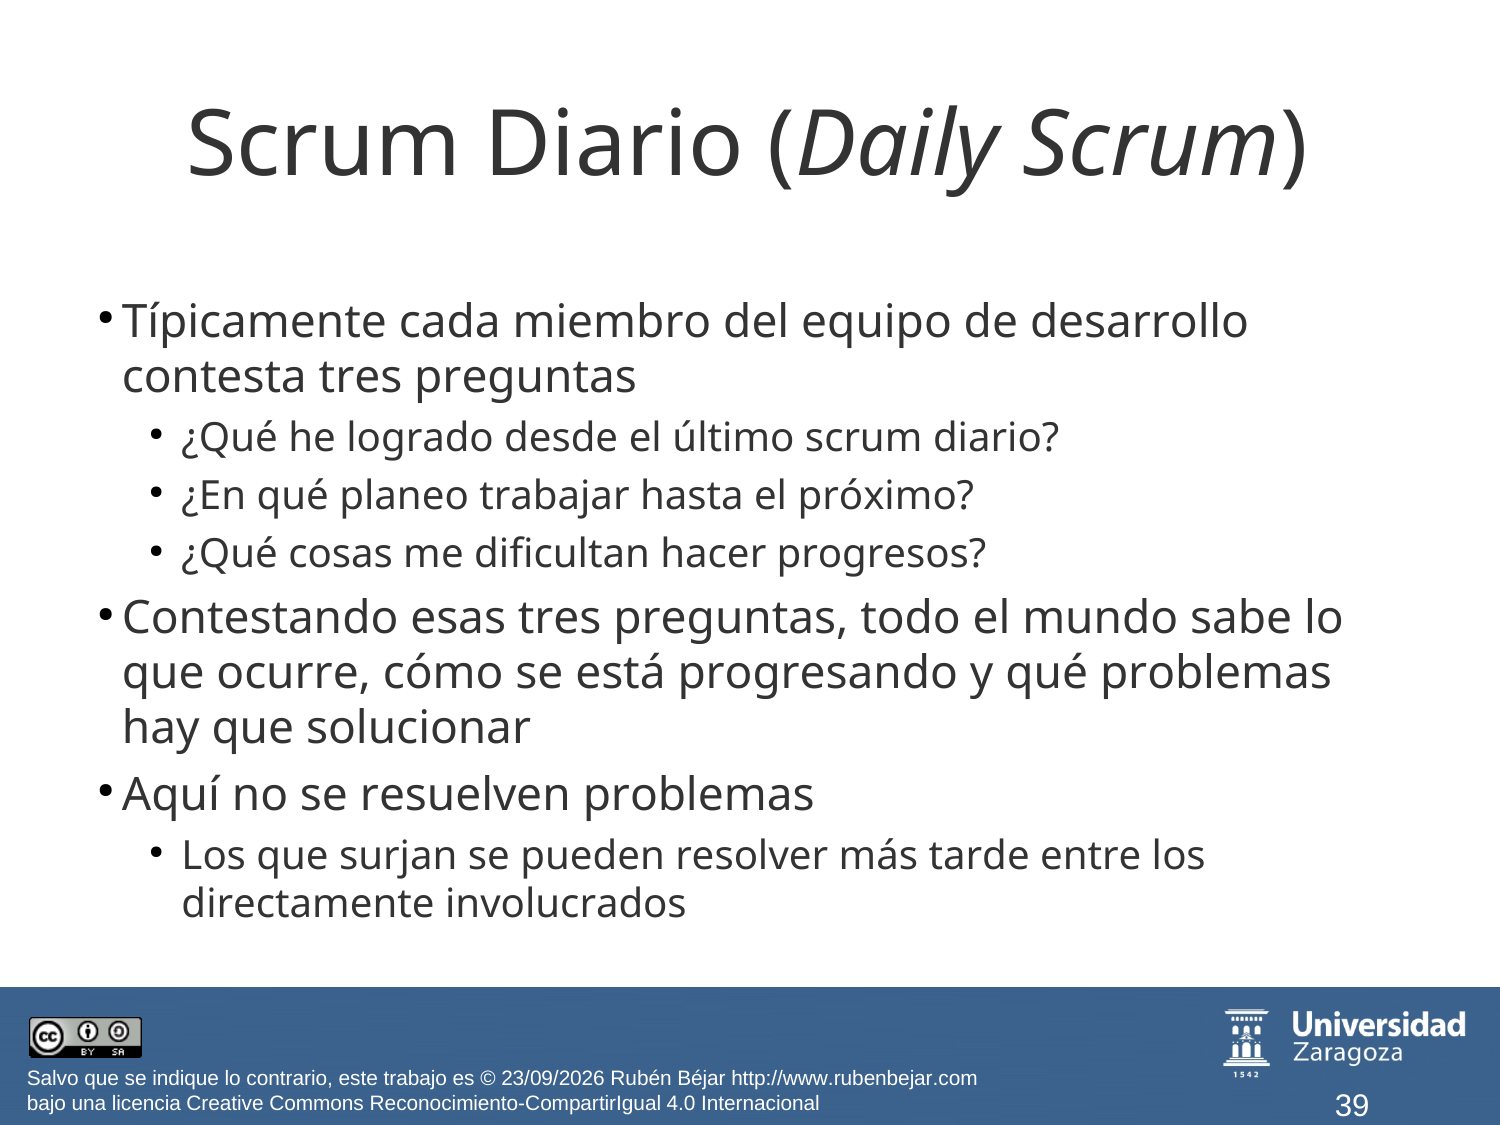

# Scrum Diario (Daily Scrum)
Típicamente cada miembro del equipo de desarrollo contesta tres preguntas
¿Qué he logrado desde el último scrum diario?
¿En qué planeo trabajar hasta el próximo?
¿Qué cosas me dificultan hacer progresos?
Contestando esas tres preguntas, todo el mundo sabe lo que ocurre, cómo se está progresando y qué problemas hay que solucionar
Aquí no se resuelven problemas
Los que surjan se pueden resolver más tarde entre los directamente involucrados